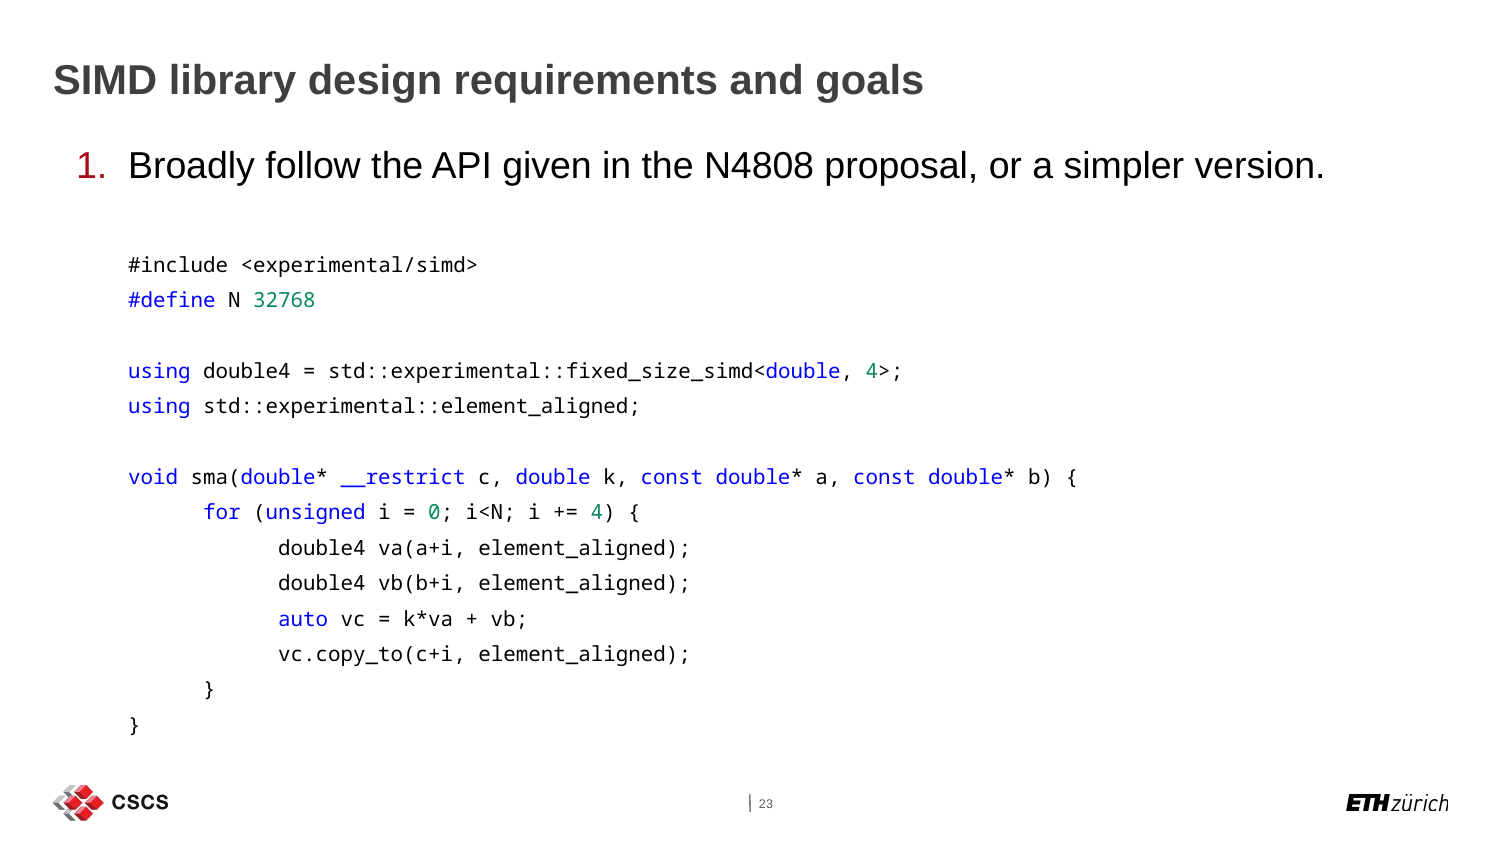

# SIMD library design requirements and goals
Broadly follow the API given in the N4808 proposal, or a simpler version.
#include <experimental/simd>
#define N 32768
using double4 = std::experimental::fixed_size_simd<double, 4>;
using std::experimental::element_aligned;
void sma(double* __restrict c, double k, const double* a, const double* b) {
for (unsigned i = 0; i<N; i += 4) {
double4 va(a+i, element_aligned);
double4 vb(b+i, element_aligned);
auto vc = k*va + vb;
vc.copy_to(c+i, element_aligned);
}
}